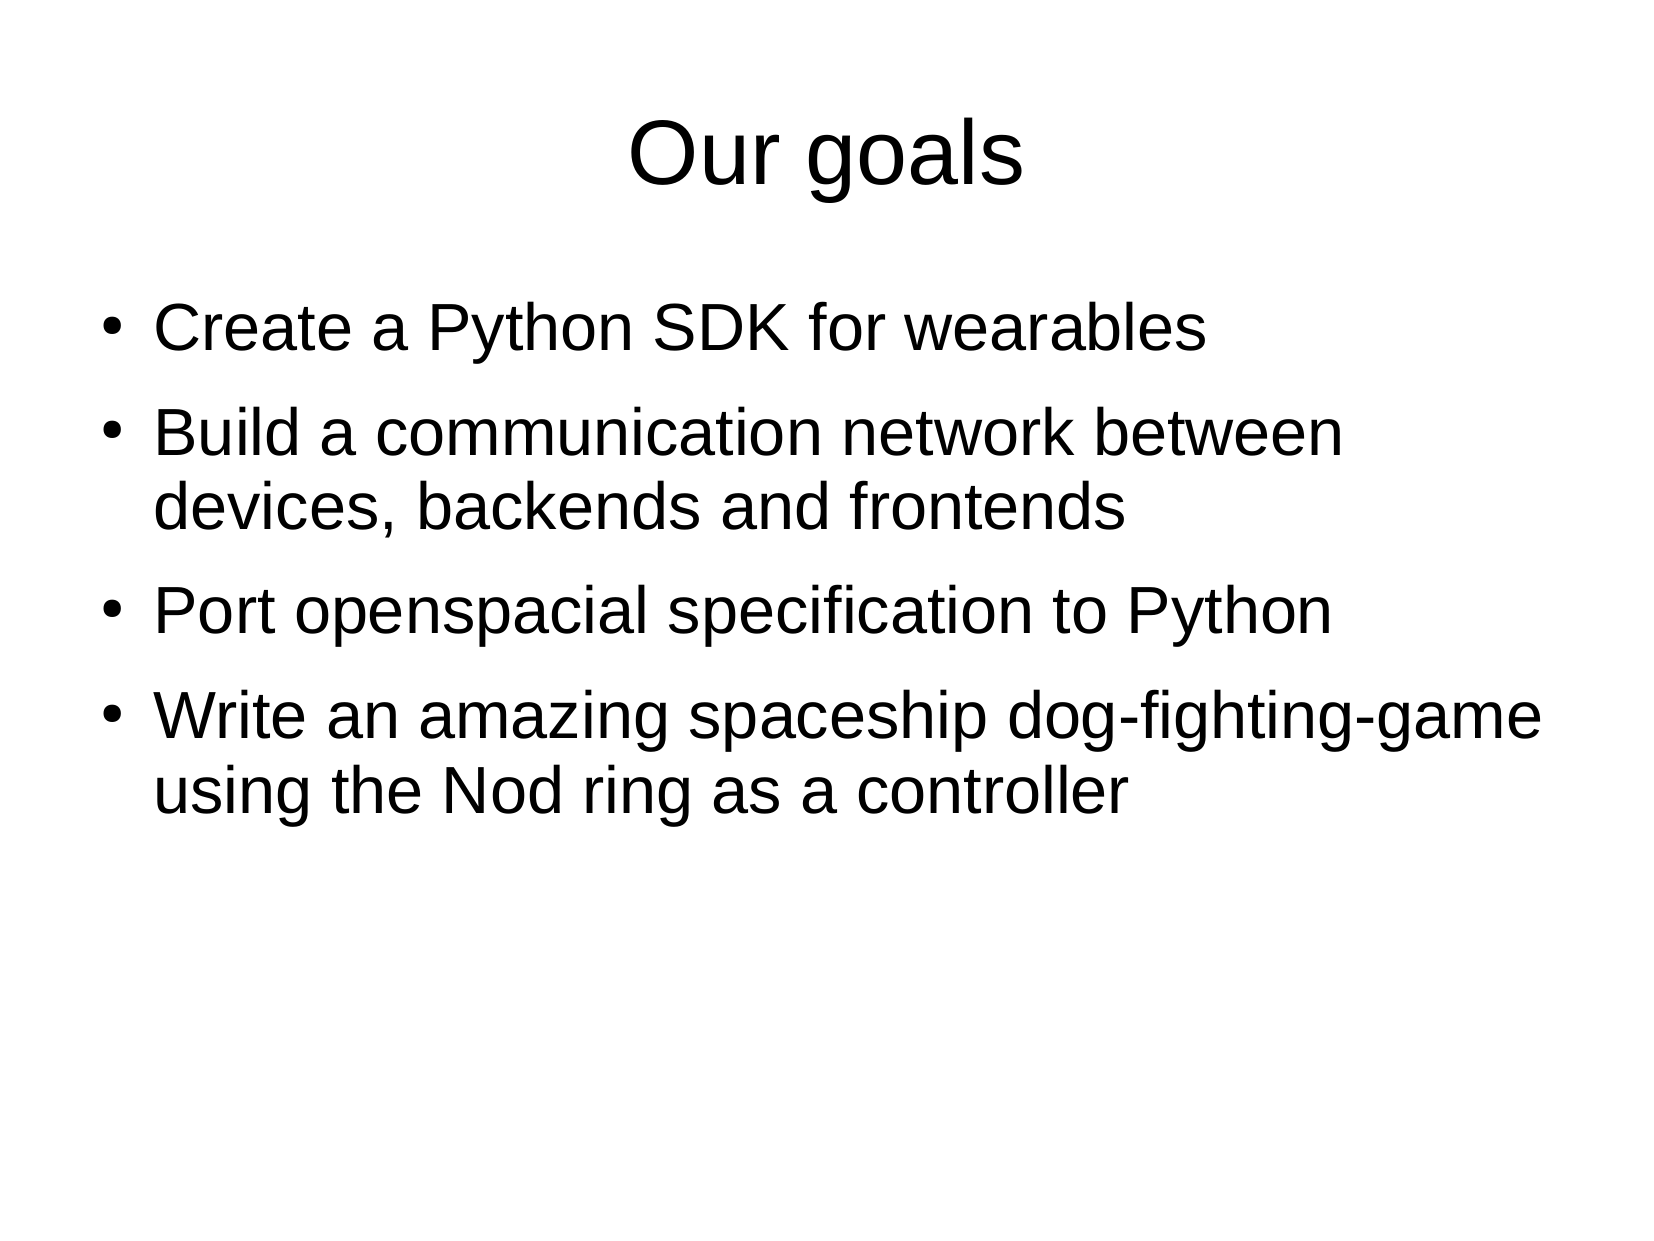

# Our goals
Create a Python SDK for wearables
Build a communication network between devices, backends and frontends
Port openspacial specification to Python
Write an amazing spaceship dog-fighting-game using the Nod ring as a controller